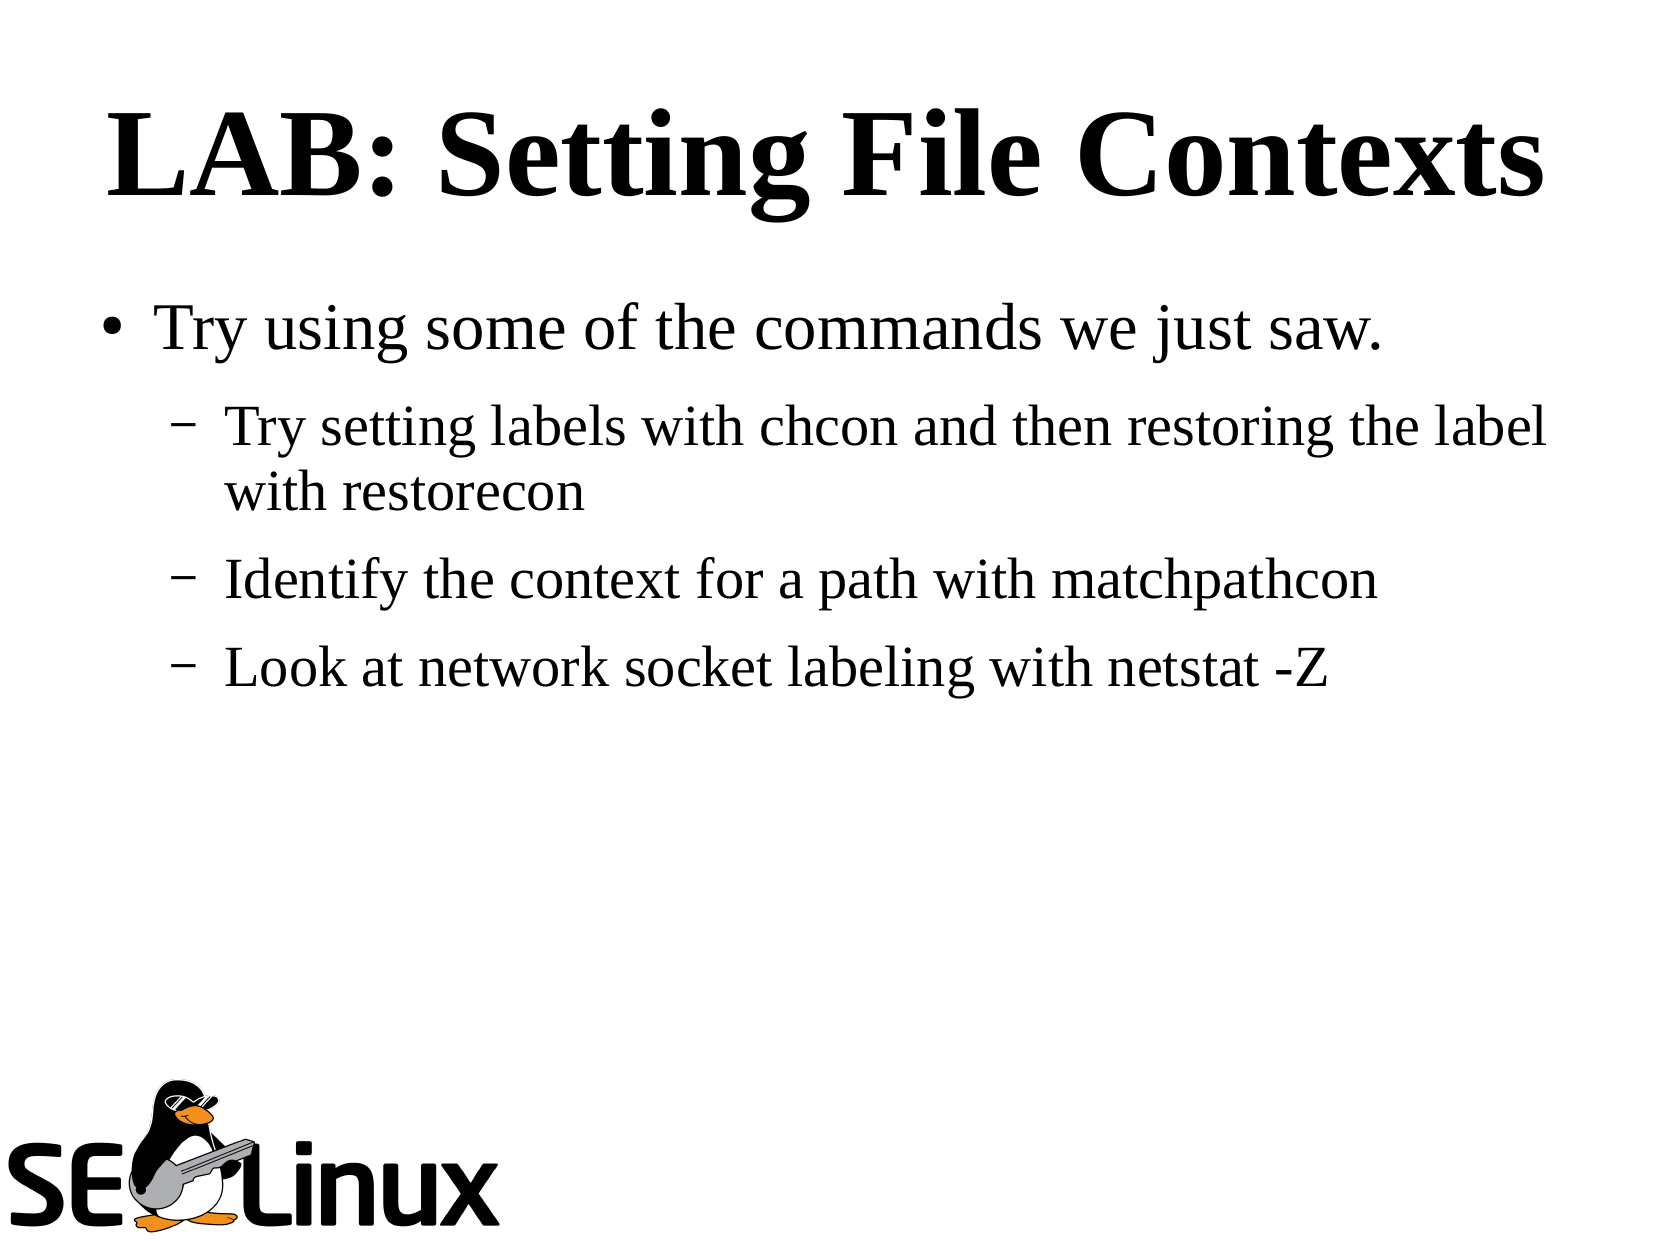

# LAB: Setting File Contexts
Try using some of the commands we just saw.
Try setting labels with chcon and then restoring the label with restorecon
Identify the context for a path with matchpathcon
Look at network socket labeling with netstat -Z